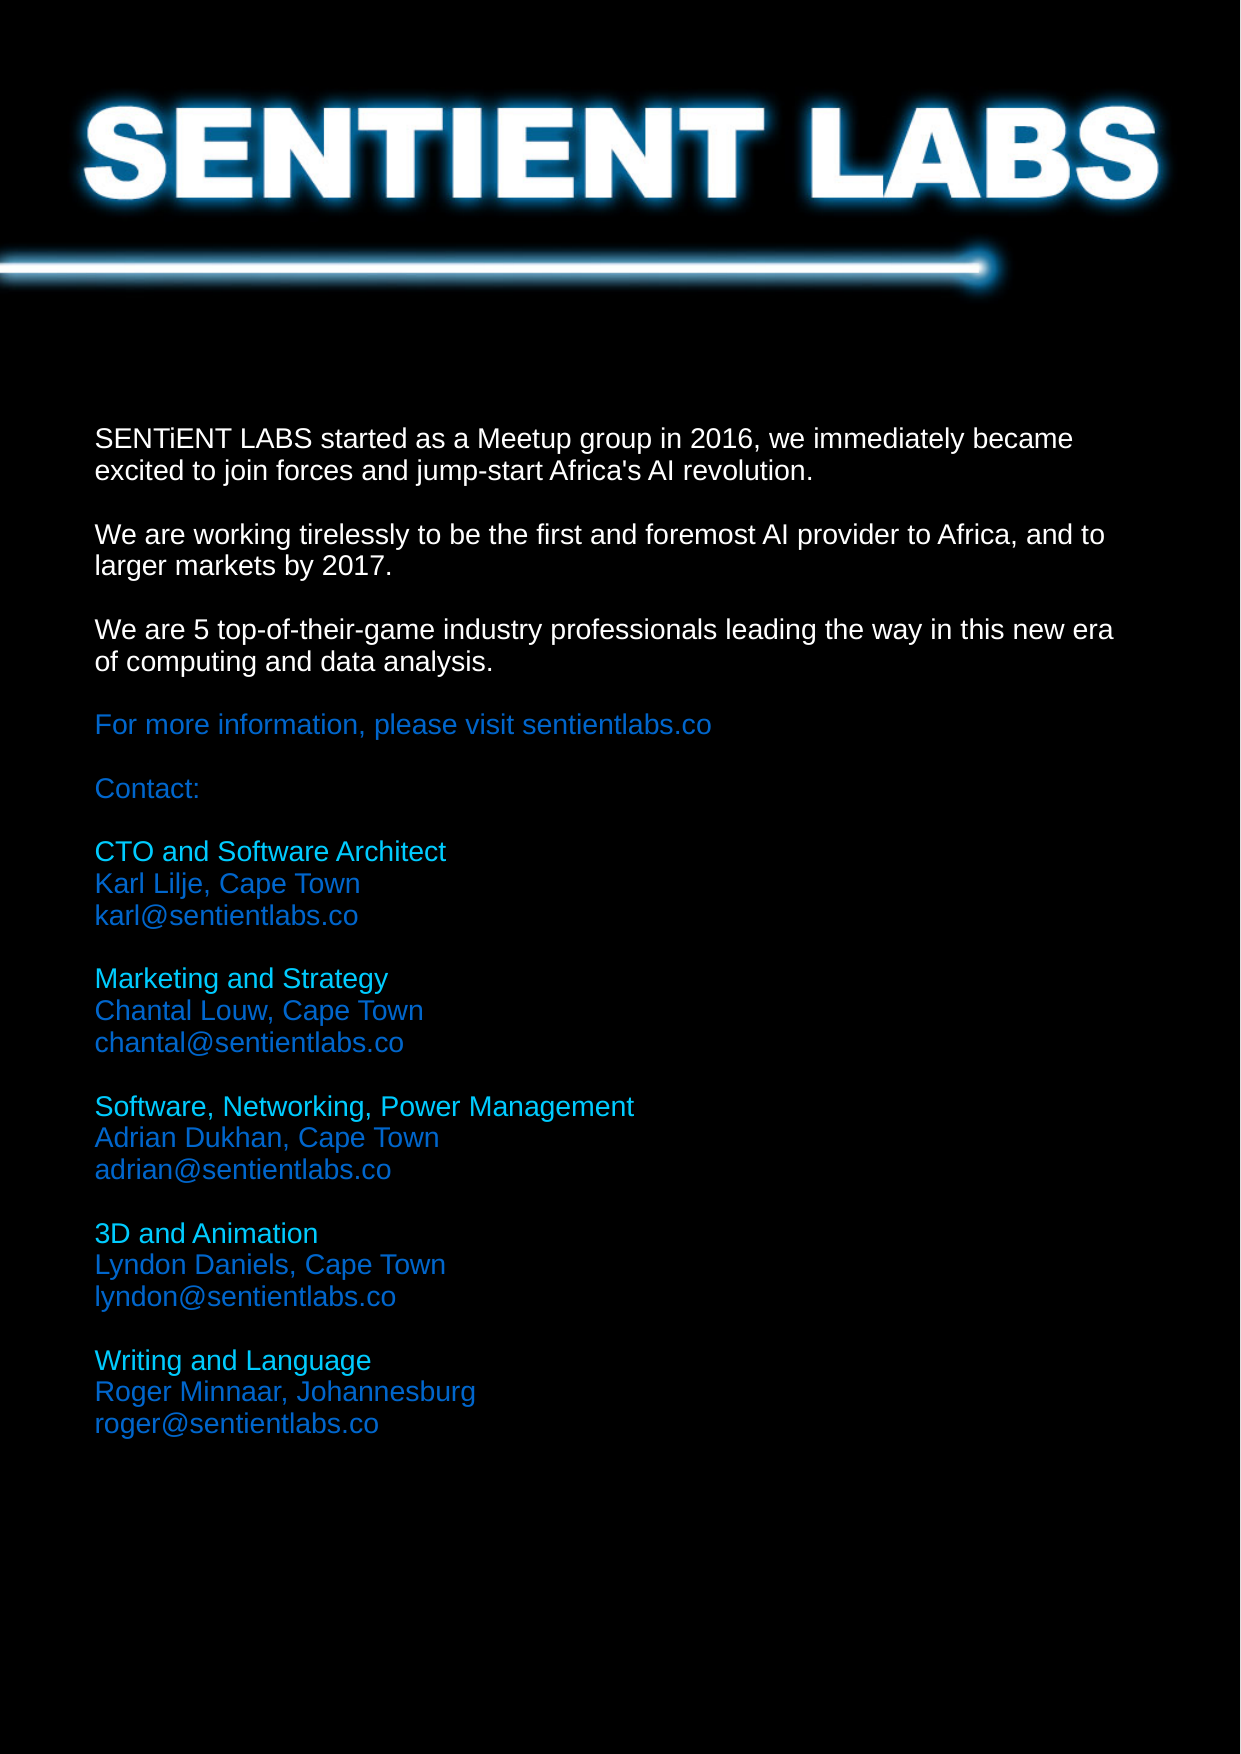

# SENTiENT LABS started as a Meetup group in 2016, we immediately became excited to join forces and jump-start Africa's AI revolution.
We are working tirelessly to be the first and foremost AI provider to Africa, and to larger markets by 2017.
We are 5 top-of-their-game industry professionals leading the way in this new era of computing and data analysis.
For more information, please visit sentientlabs.co
Contact:
CTO and Software Architect
Karl Lilje, Cape Town
karl@sentientlabs.co
Marketing and Strategy
Chantal Louw, Cape Town
chantal@sentientlabs.co
Software, Networking, Power Management
Adrian Dukhan, Cape Town
adrian@sentientlabs.co
3D and Animation
Lyndon Daniels, Cape Town
lyndon@sentientlabs.co
Writing and Language
Roger Minnaar, Johannesburg
roger@sentientlabs.co